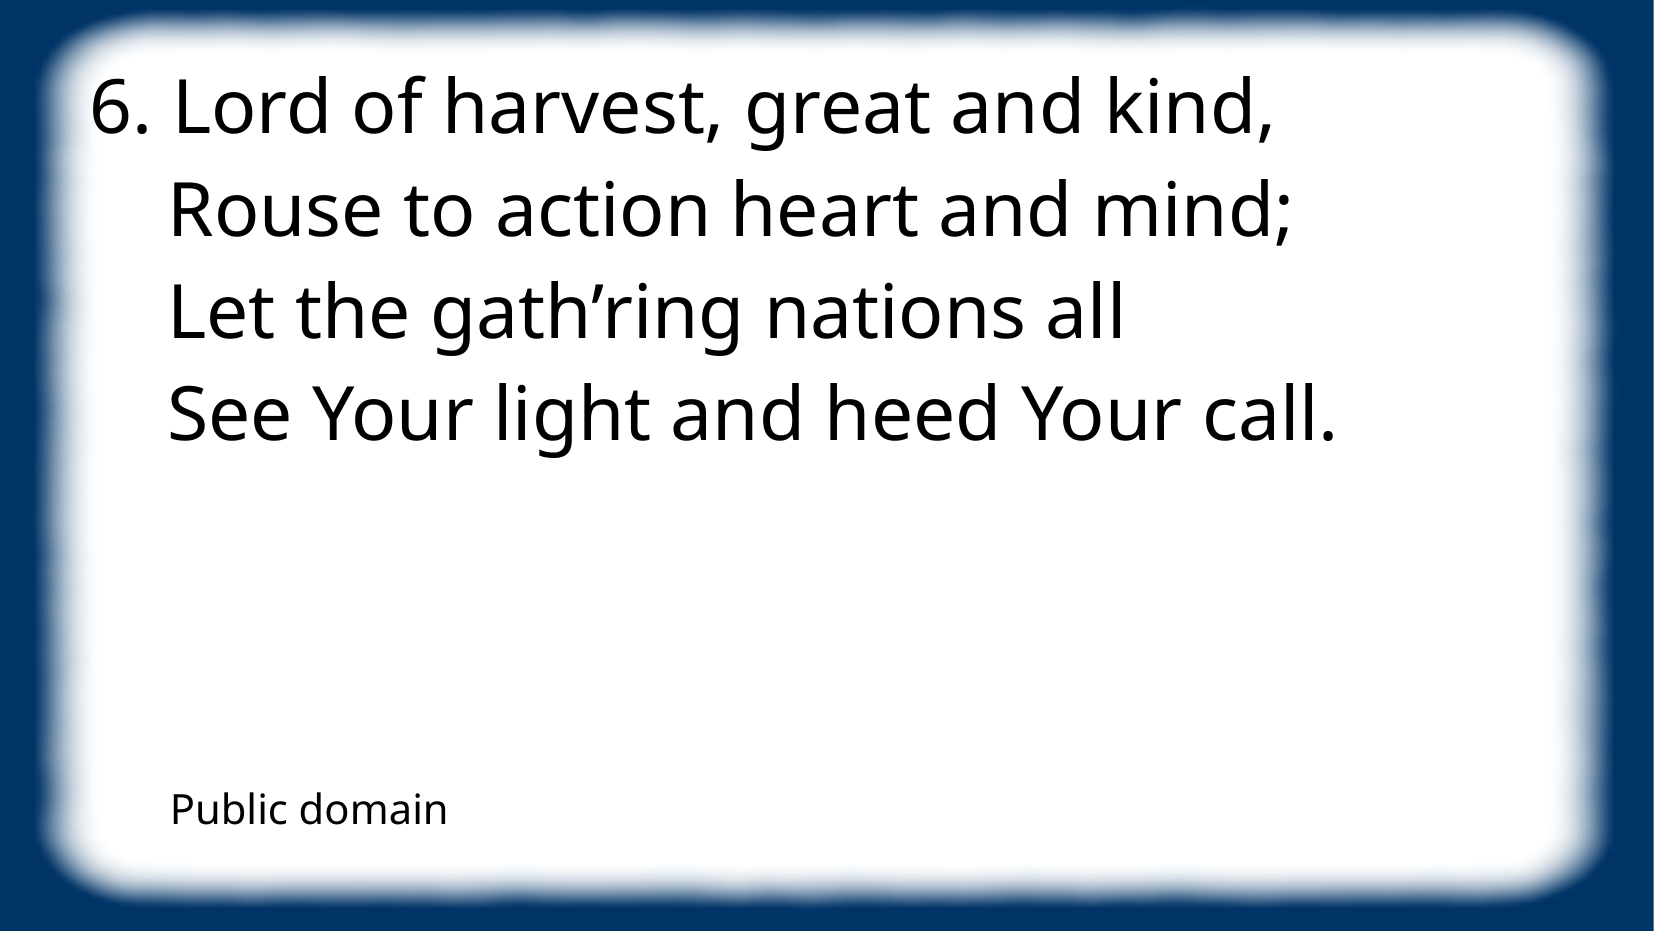

6. Lord of harvest, great and kind,
 Rouse to action heart and mind;
 Let the gath’ring nations all
 See Your light and heed Your call.
 Public domain